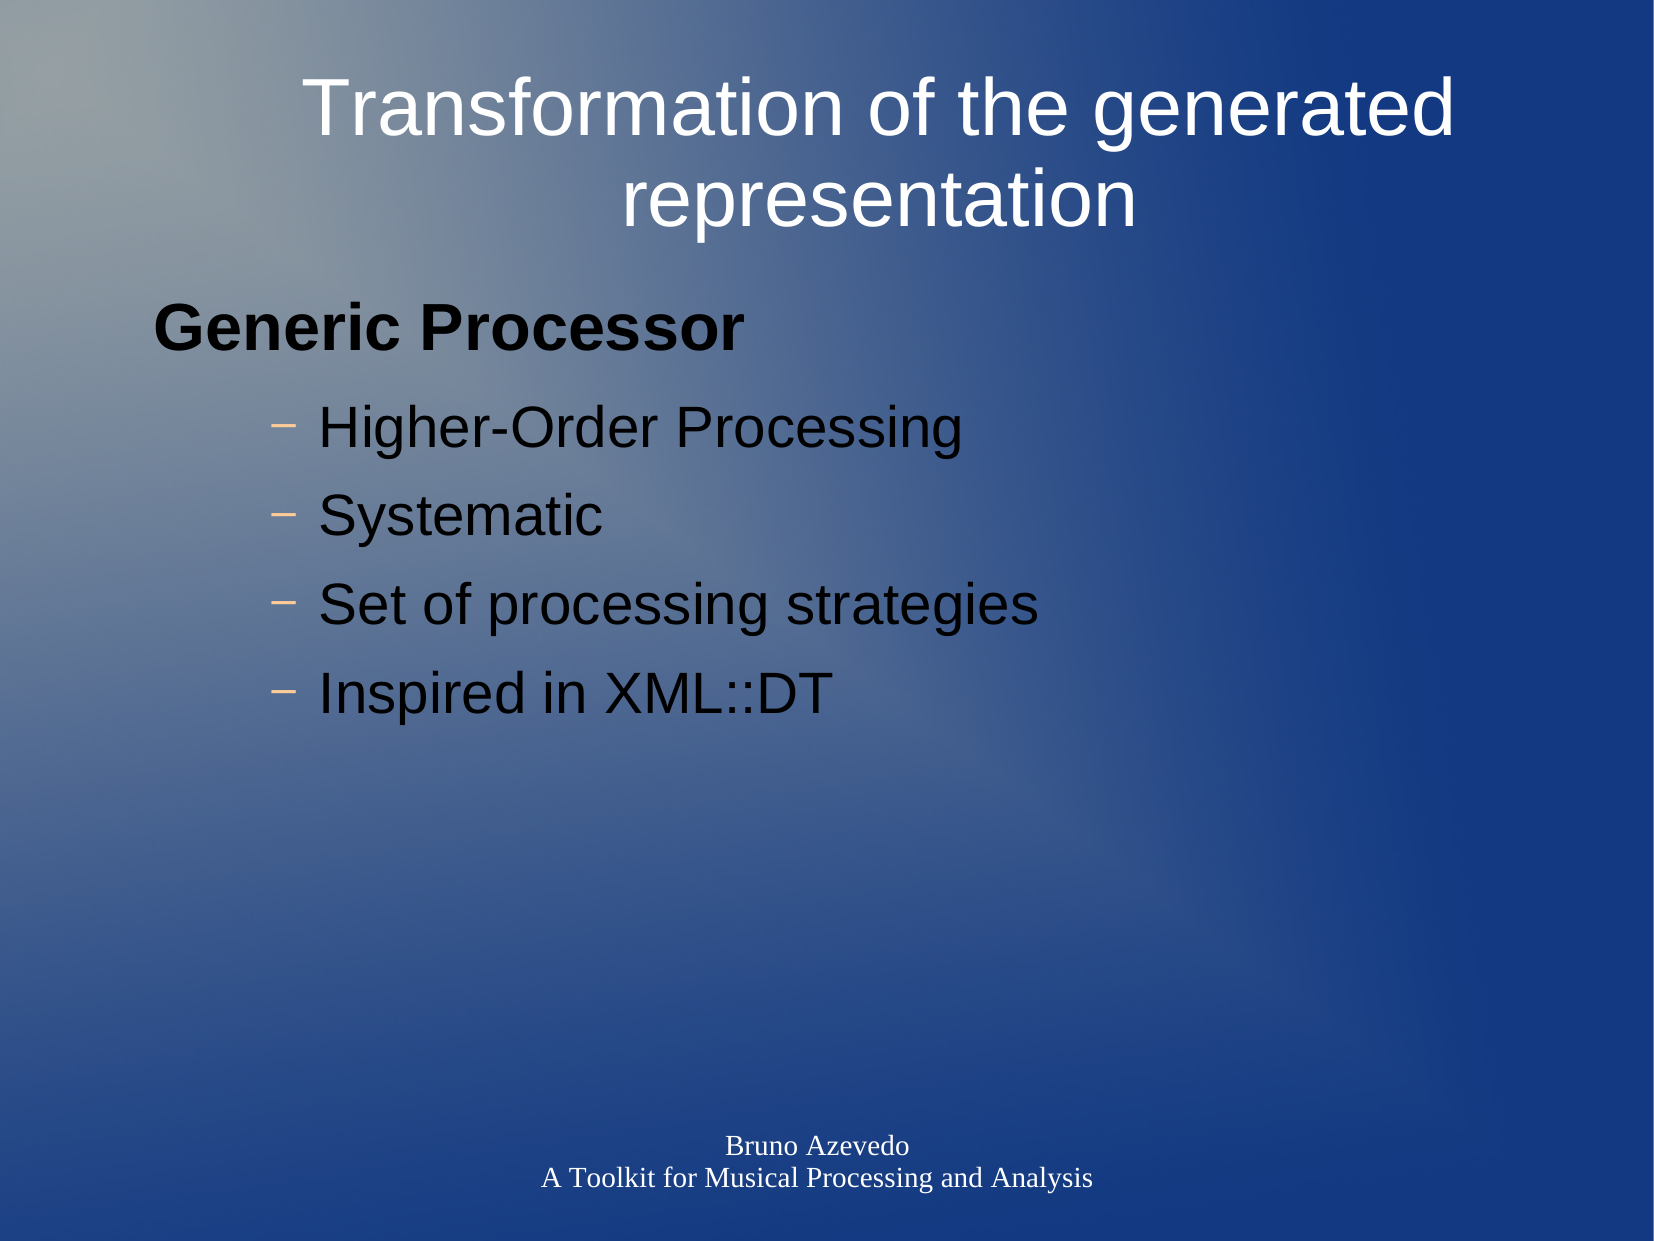

# Transformation of the generated representation
Generic Processor
Higher-Order Processing
Systematic
Set of processing strategies
Inspired in XML::DT